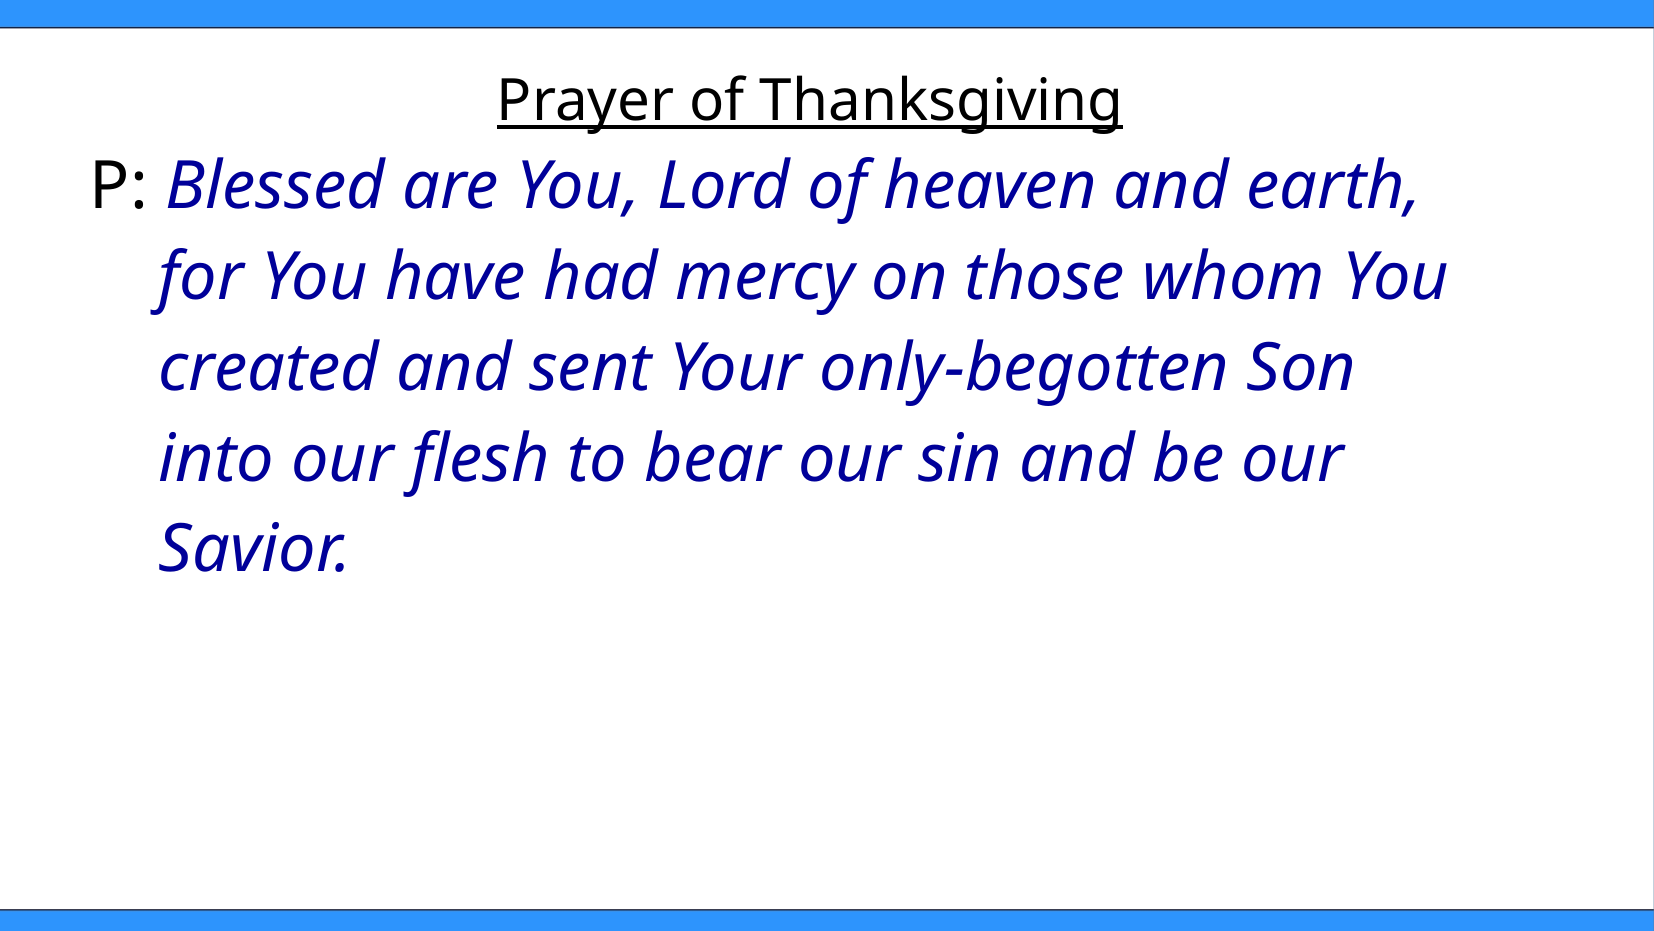

Prayer of Thanksgiving
P: Blessed are You, Lord of heaven and earth,
 for You have had mercy on those whom You
 created and sent Your only-begotten Son
 into our flesh to bear our sin and be our
 Savior.